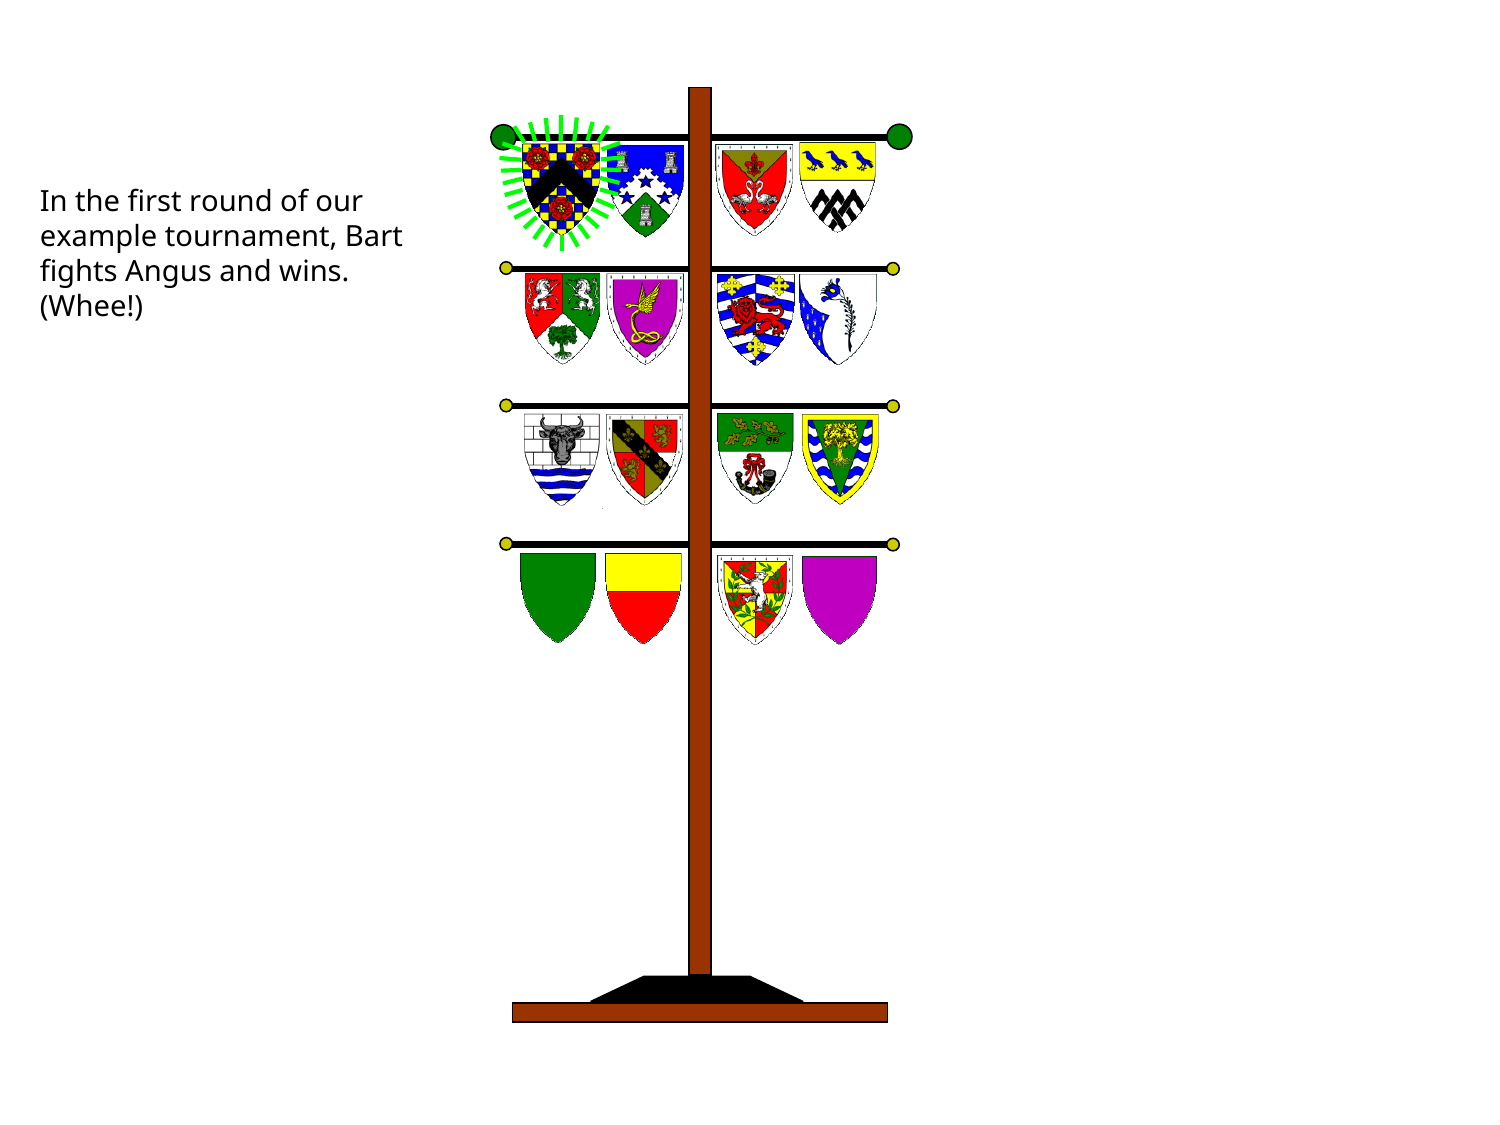

In the first round of our
example tournament, Bart
fights Angus and wins.
(Whee!)